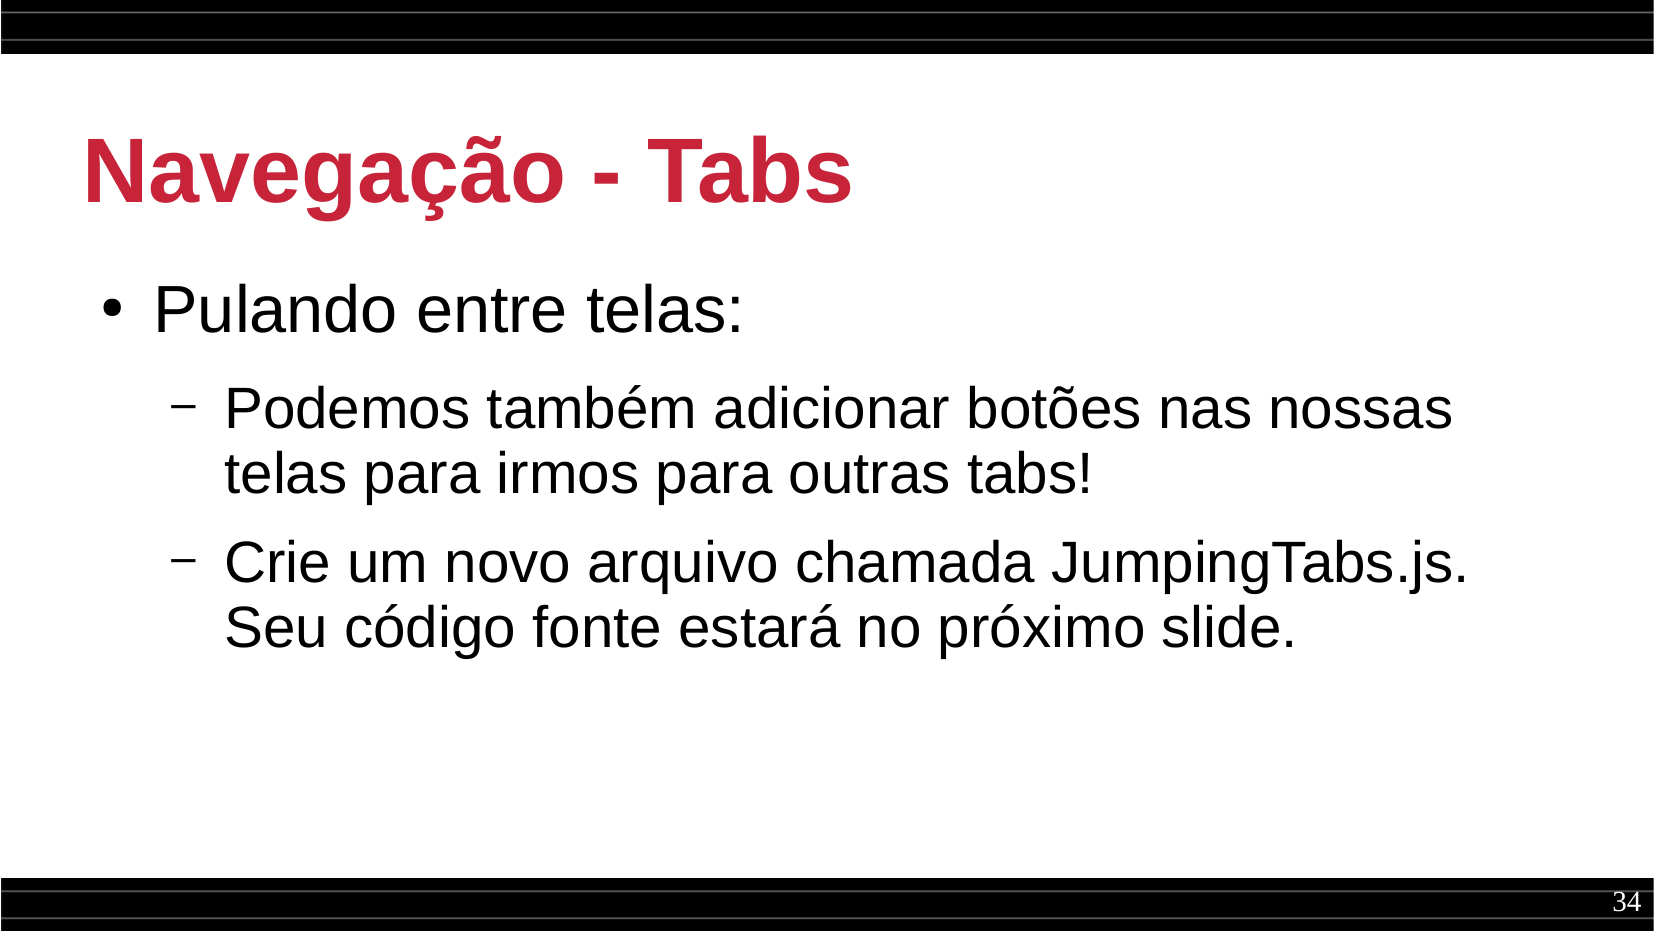

# Navegação - Tabs
Pulando entre telas:
Podemos também adicionar botões nas nossas telas para irmos para outras tabs!
Crie um novo arquivo chamada JumpingTabs.js. Seu código fonte estará no próximo slide.